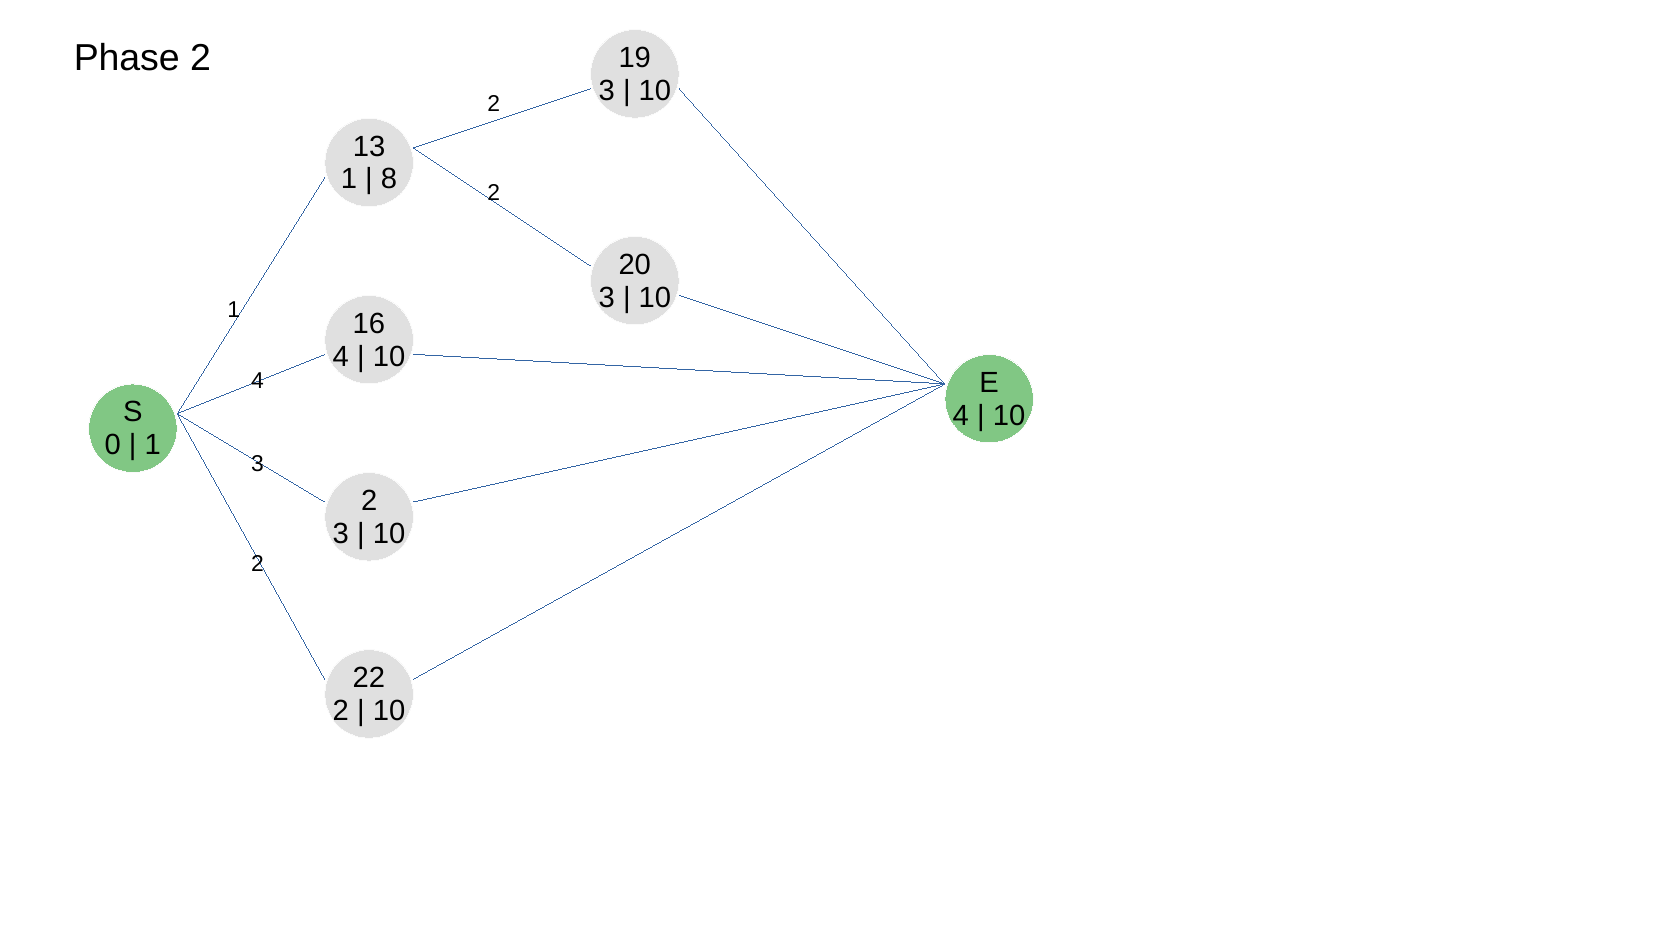

Phase 2
19
3 | 10
2
13
1 | 8
2
20
3 | 10
1
16
4 | 10
E
4 | 10
4
S
0 | 1
3
2
3 | 10
2
22
2 | 10